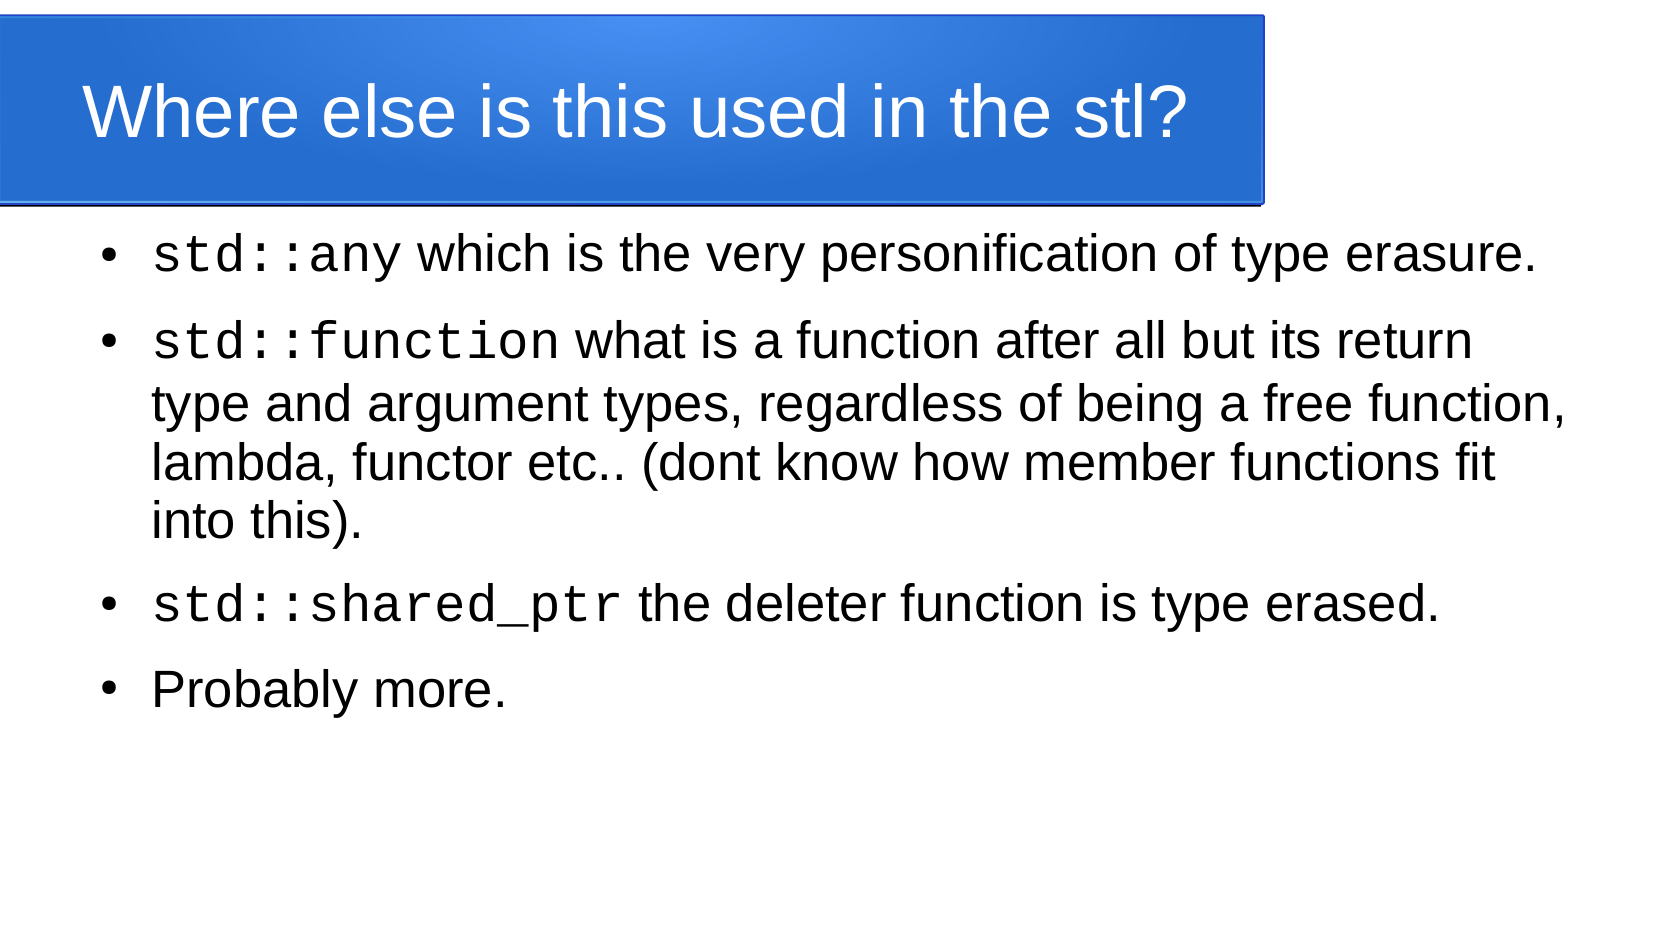

# Where else is this used in the stl?
std::any which is the very personification of type erasure.
std::function what is a function after all but its return type and argument types, regardless of being a free function, lambda, functor etc.. (dont know how member functions fit into this).
std::shared_ptr the deleter function is type erased.
Probably more.